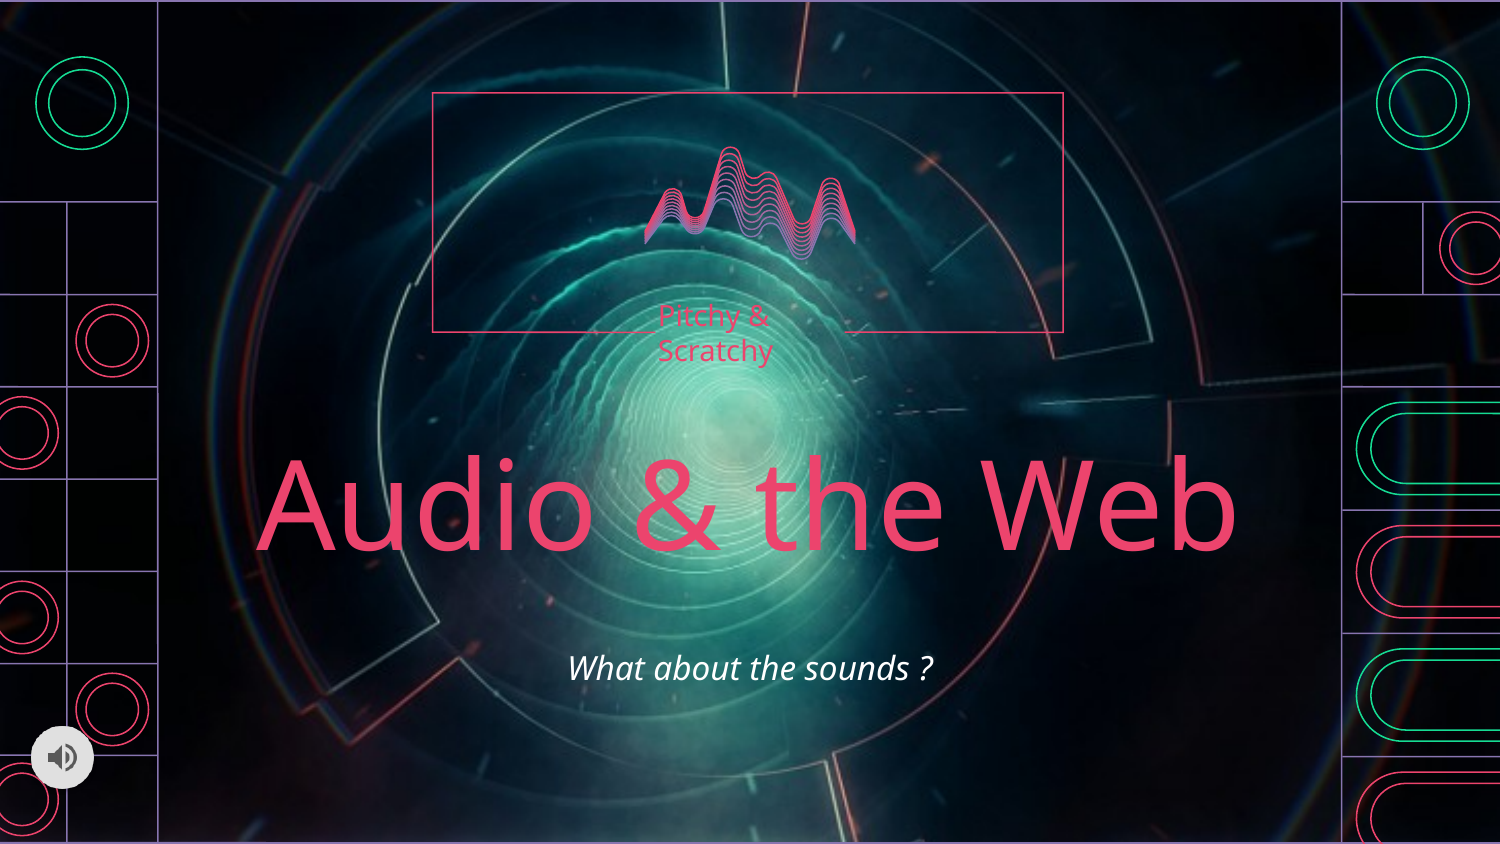

Pitchy & Scratchy
# Audio & the Web
What about the sounds ?